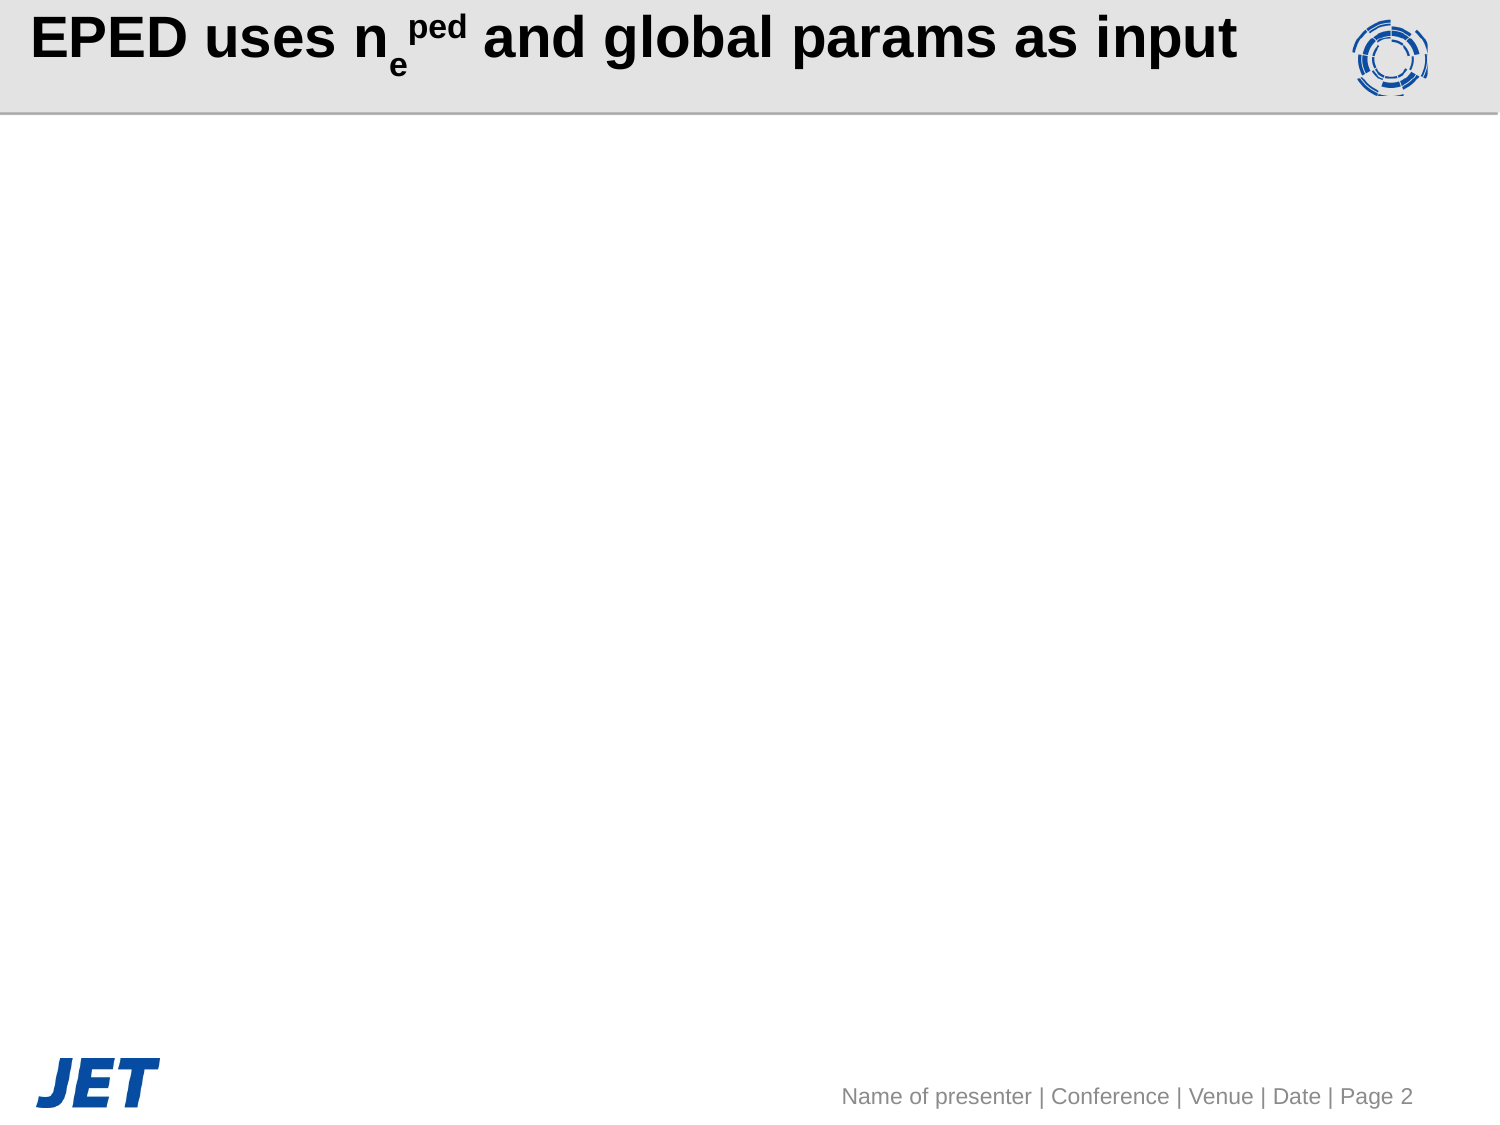

# EPED uses neped and global params as input
Name of presenter | Conference | Venue | Date | Page